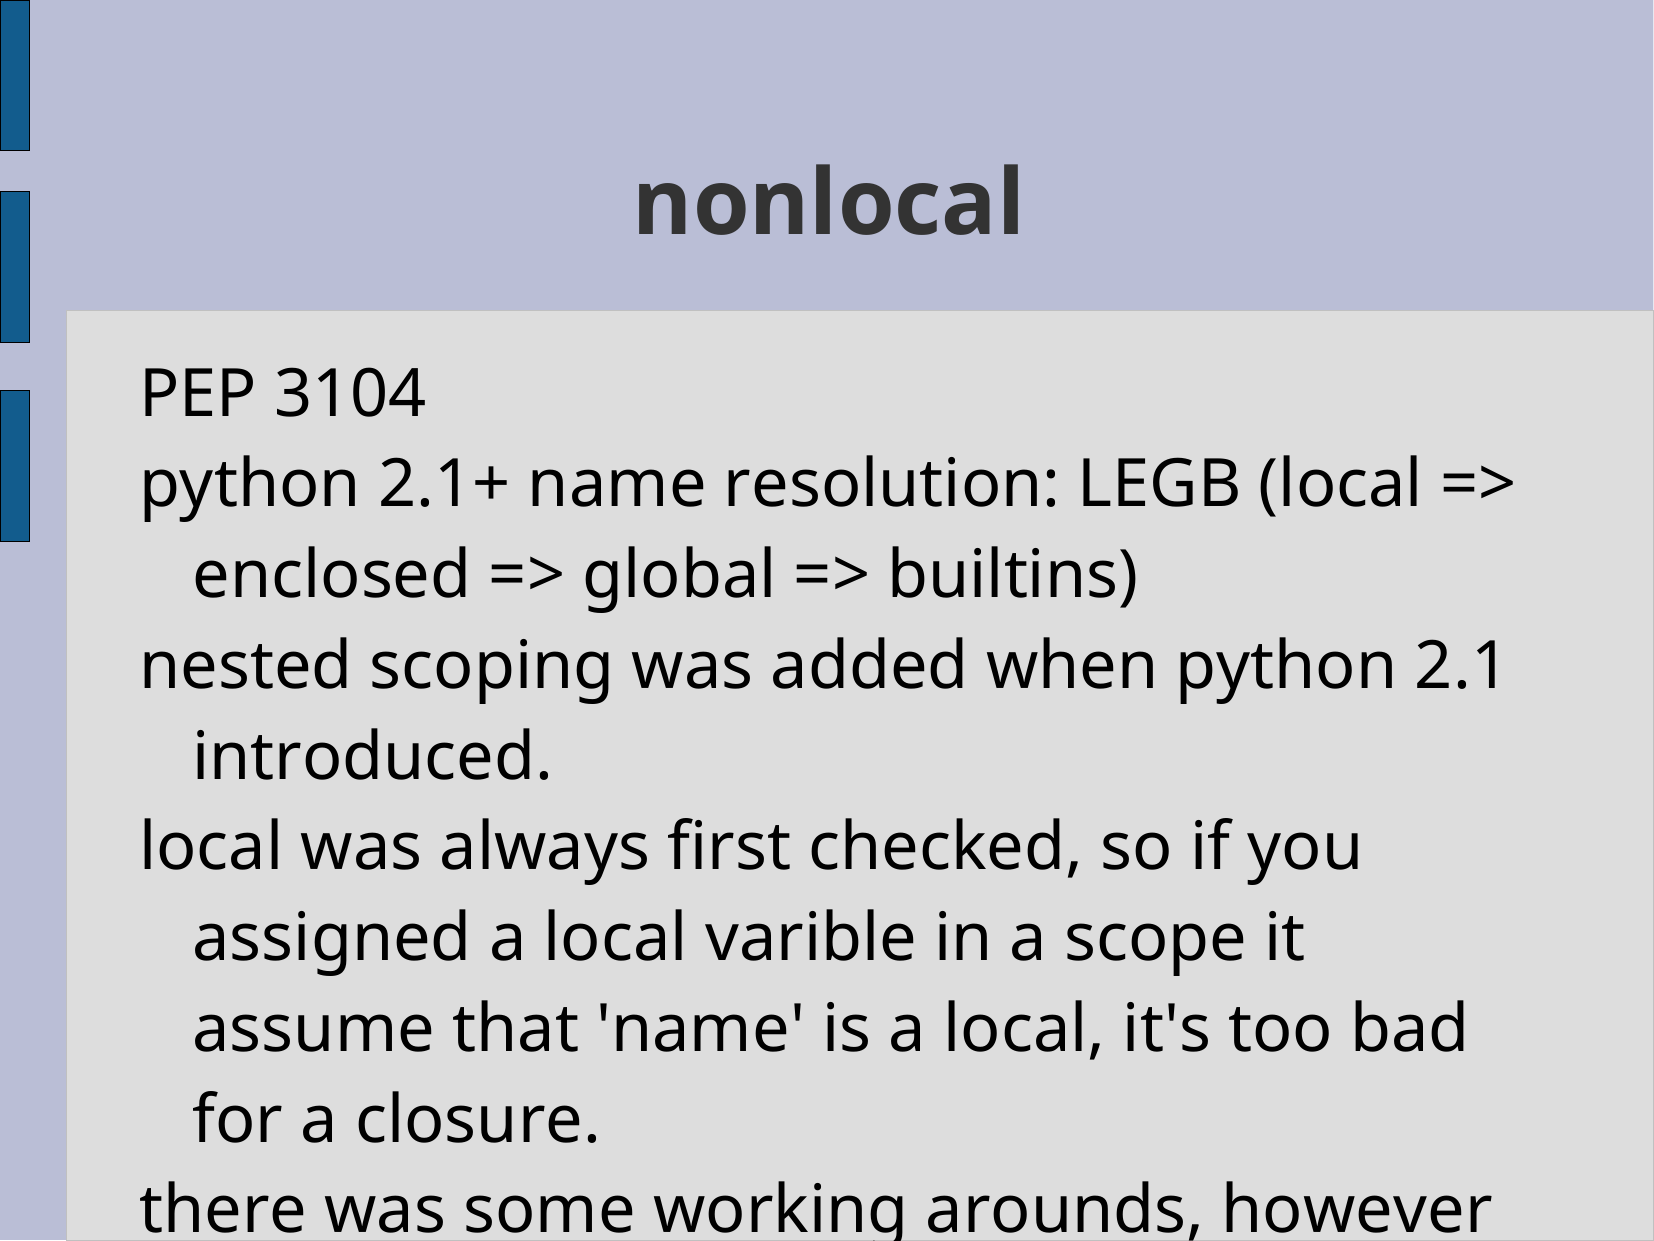

# nonlocal
PEP 3104
python 2.1+ name resolution: LEGB (local => enclosed => global => builtins)
nested scoping was added when python 2.1 introduced.
local was always first checked, so if you assigned a local varible in a scope it assume that 'name' is a local, it's too bad for a closure.
there was some working arounds, however python 3.0 add a keyword: nonlocal.